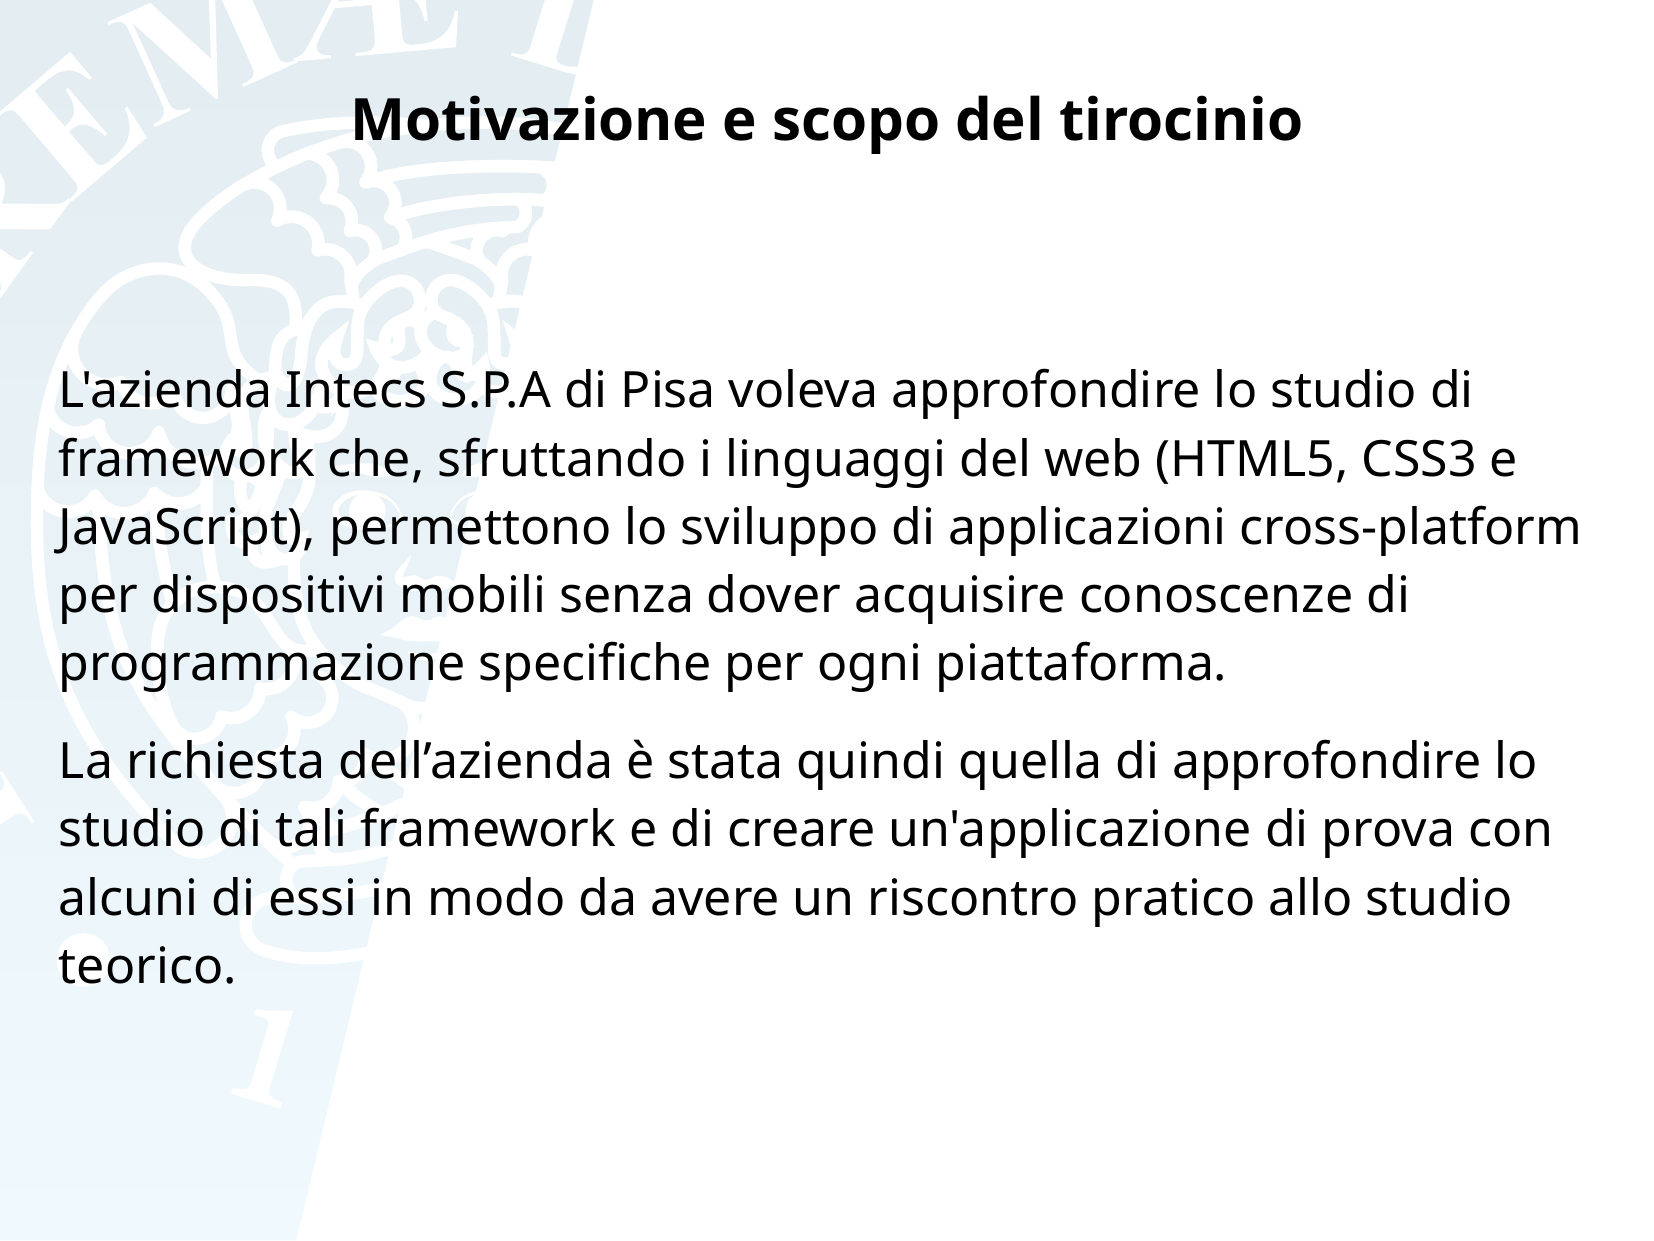

# Motivazione e scopo del tirocinio
L'azienda Intecs S.P.A di Pisa voleva approfondire lo studio di framework che, sfruttando i linguaggi del web (HTML5, CSS3 e JavaScript), permettono lo sviluppo di applicazioni cross-platform per dispositivi mobili senza dover acquisire conoscenze di programmazione specifiche per ogni piattaforma.
La richiesta dell’azienda è stata quindi quella di approfondire lo studio di tali framework e di creare un'applicazione di prova con alcuni di essi in modo da avere un riscontro pratico allo studio teorico.